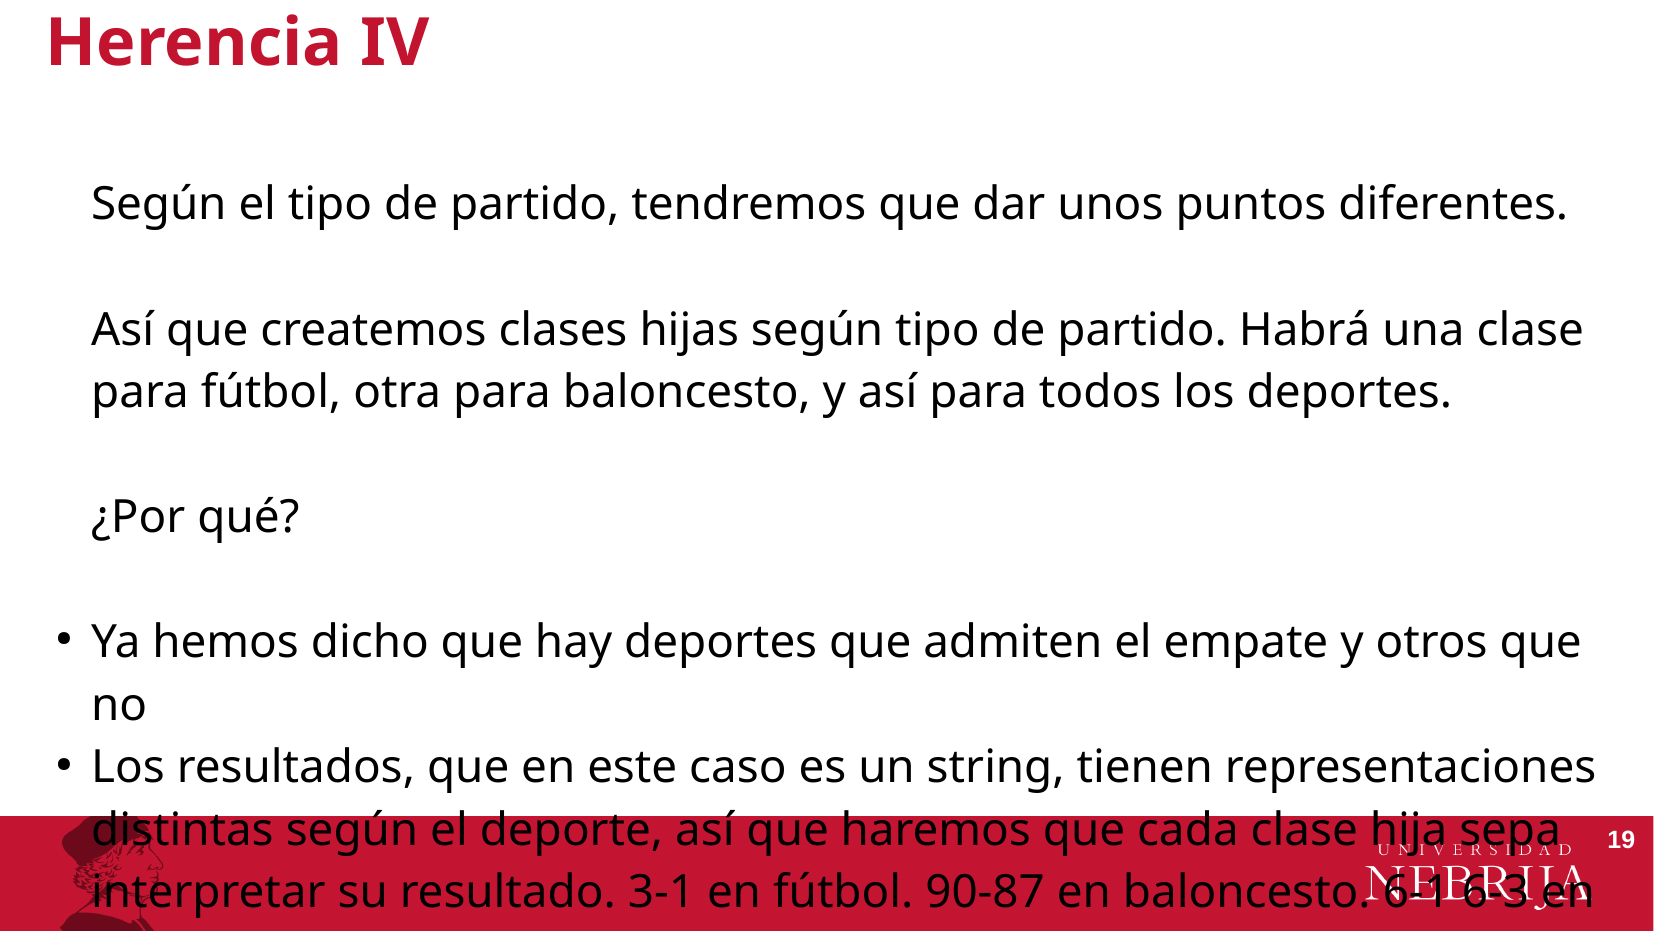

Herencia IV
Según el tipo de partido, tendremos que dar unos puntos diferentes.
Así que createmos clases hijas según tipo de partido. Habrá una clase para fútbol, otra para baloncesto, y así para todos los deportes.
¿Por qué?
Ya hemos dicho que hay deportes que admiten el empate y otros que no
Los resultados, que en este caso es un string, tienen representaciones distintas según el deporte, así que haremos que cada clase hija sepa interpretar su resultado. 3-1 en fútbol. 90-87 en baloncesto. 6-1 6-3 en tenis...